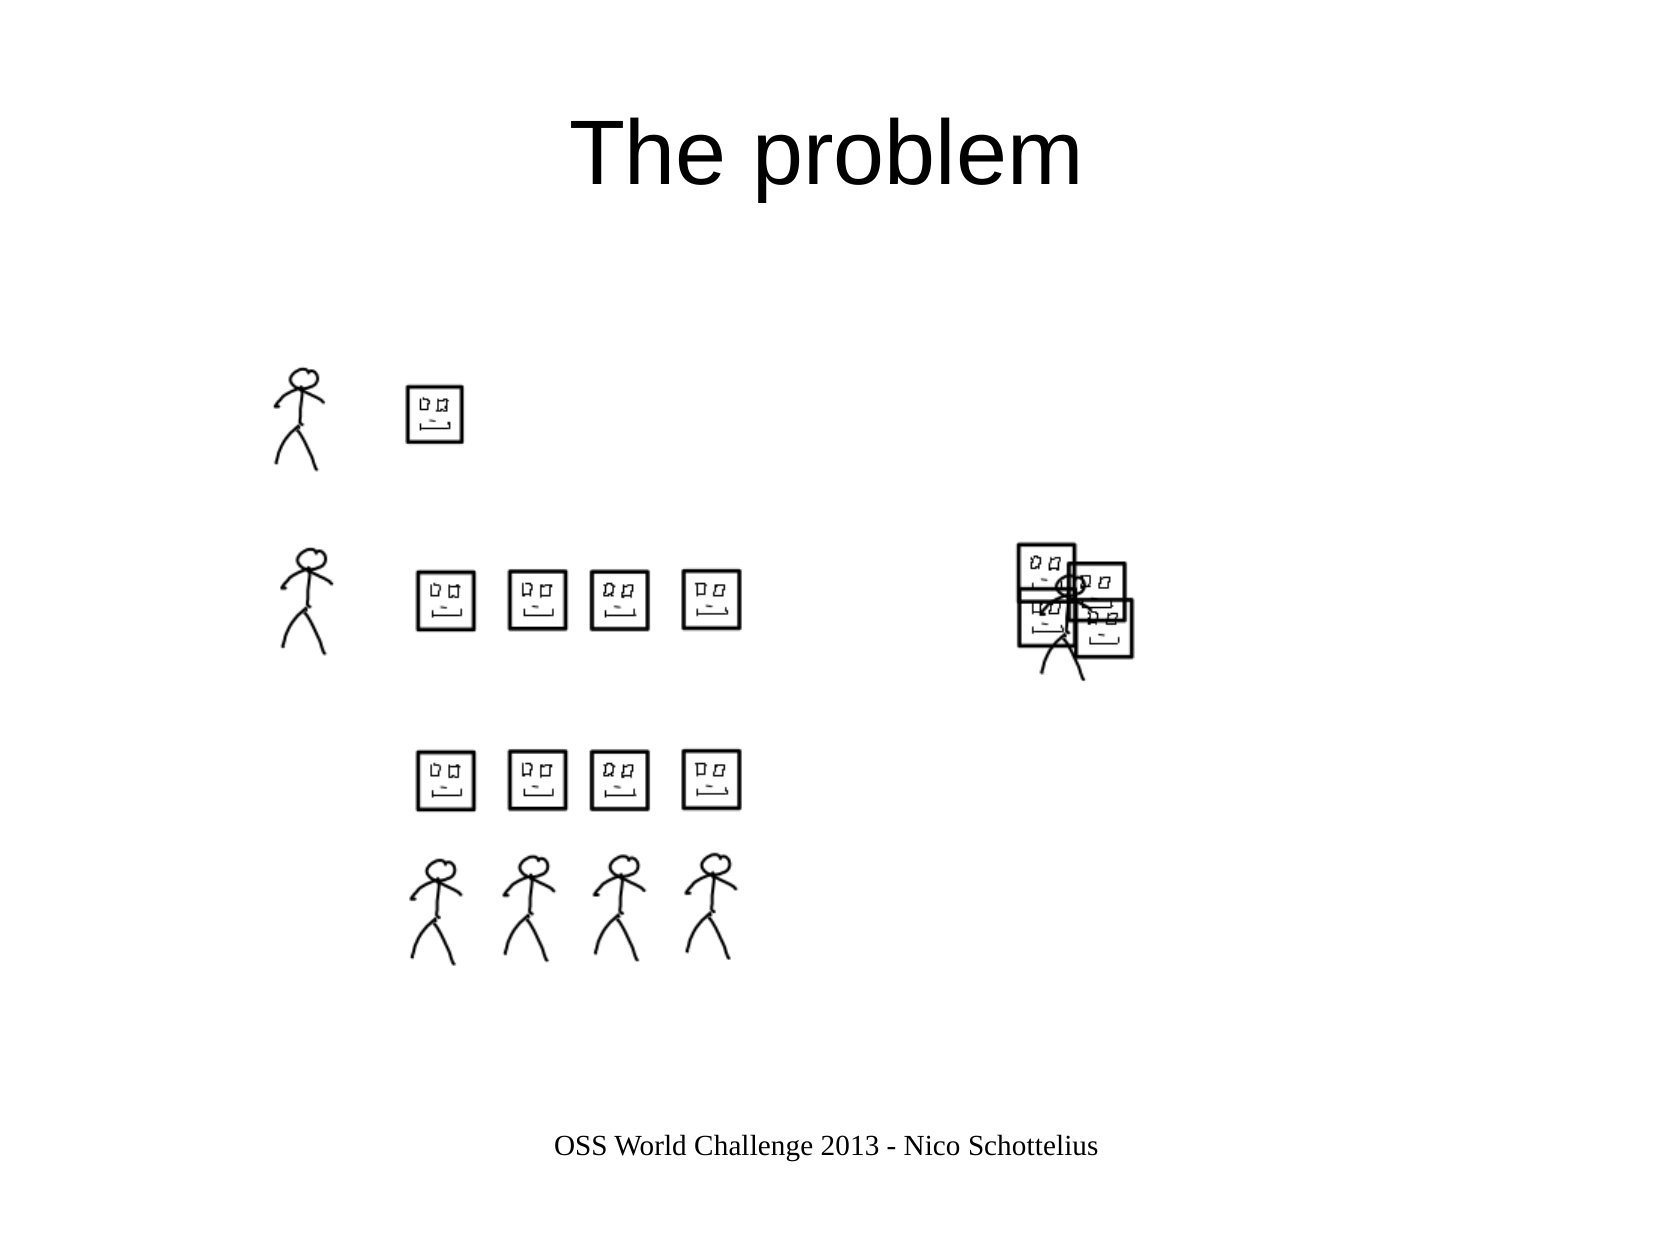

# The problem
OSS World Challenge 2013 - Nico Schottelius